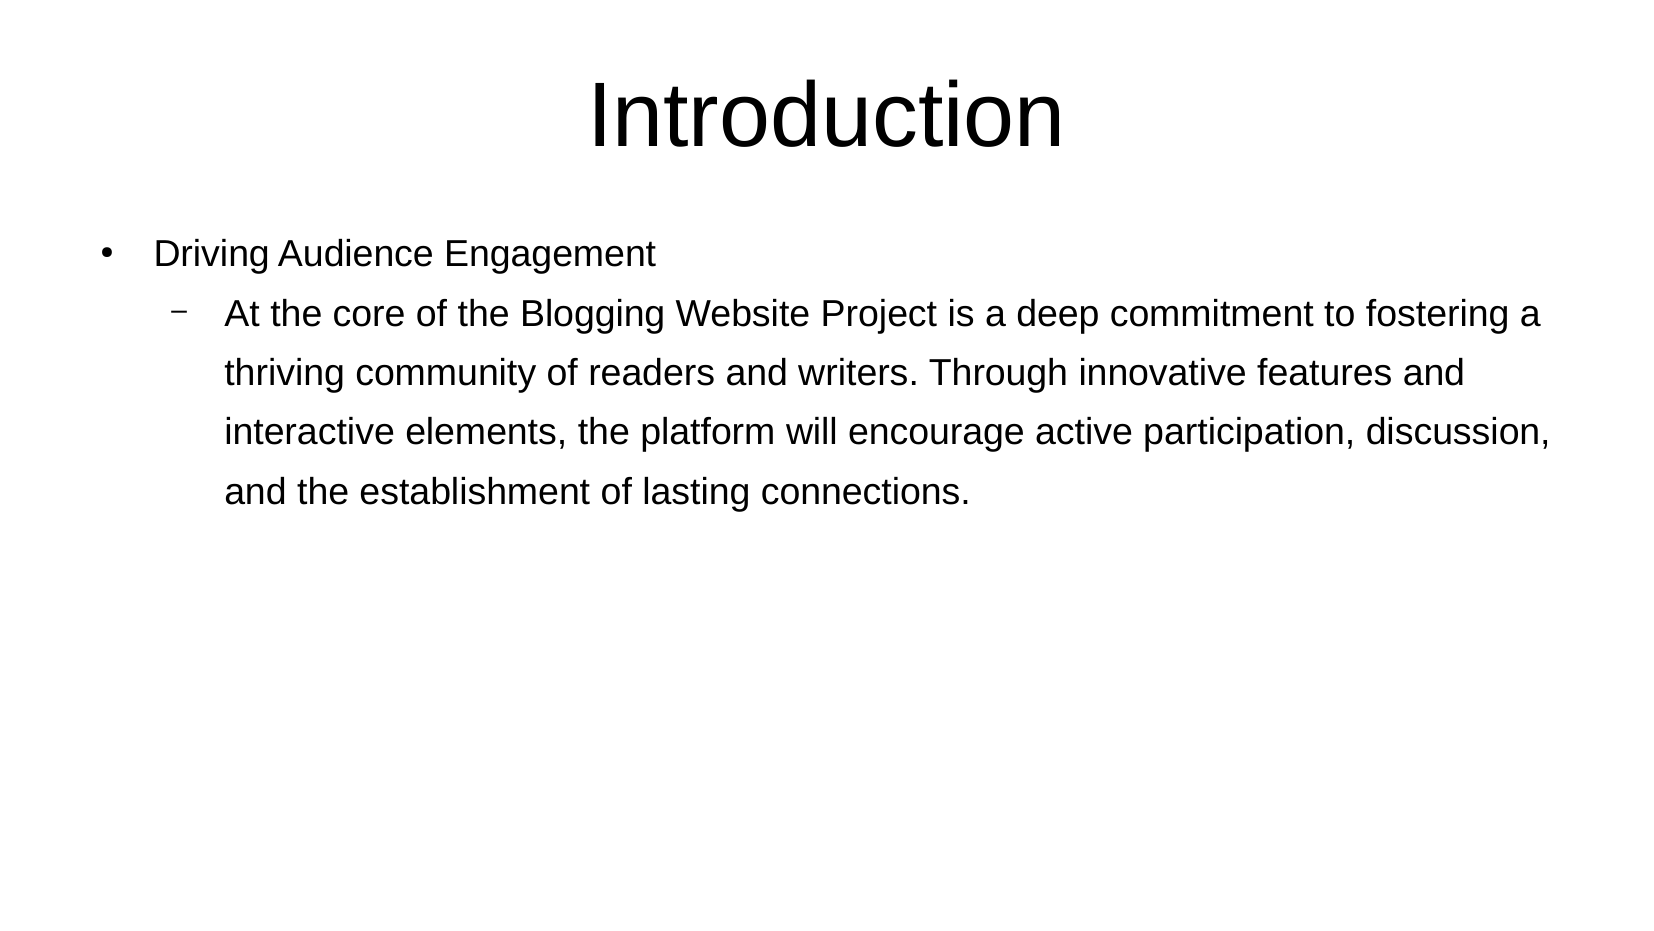

# Introduction
Driving Audience Engagement
At the core of the Blogging Website Project is a deep commitment to fostering a thriving community of readers and writers. Through innovative features and interactive elements, the platform will encourage active participation, discussion, and the establishment of lasting connections.